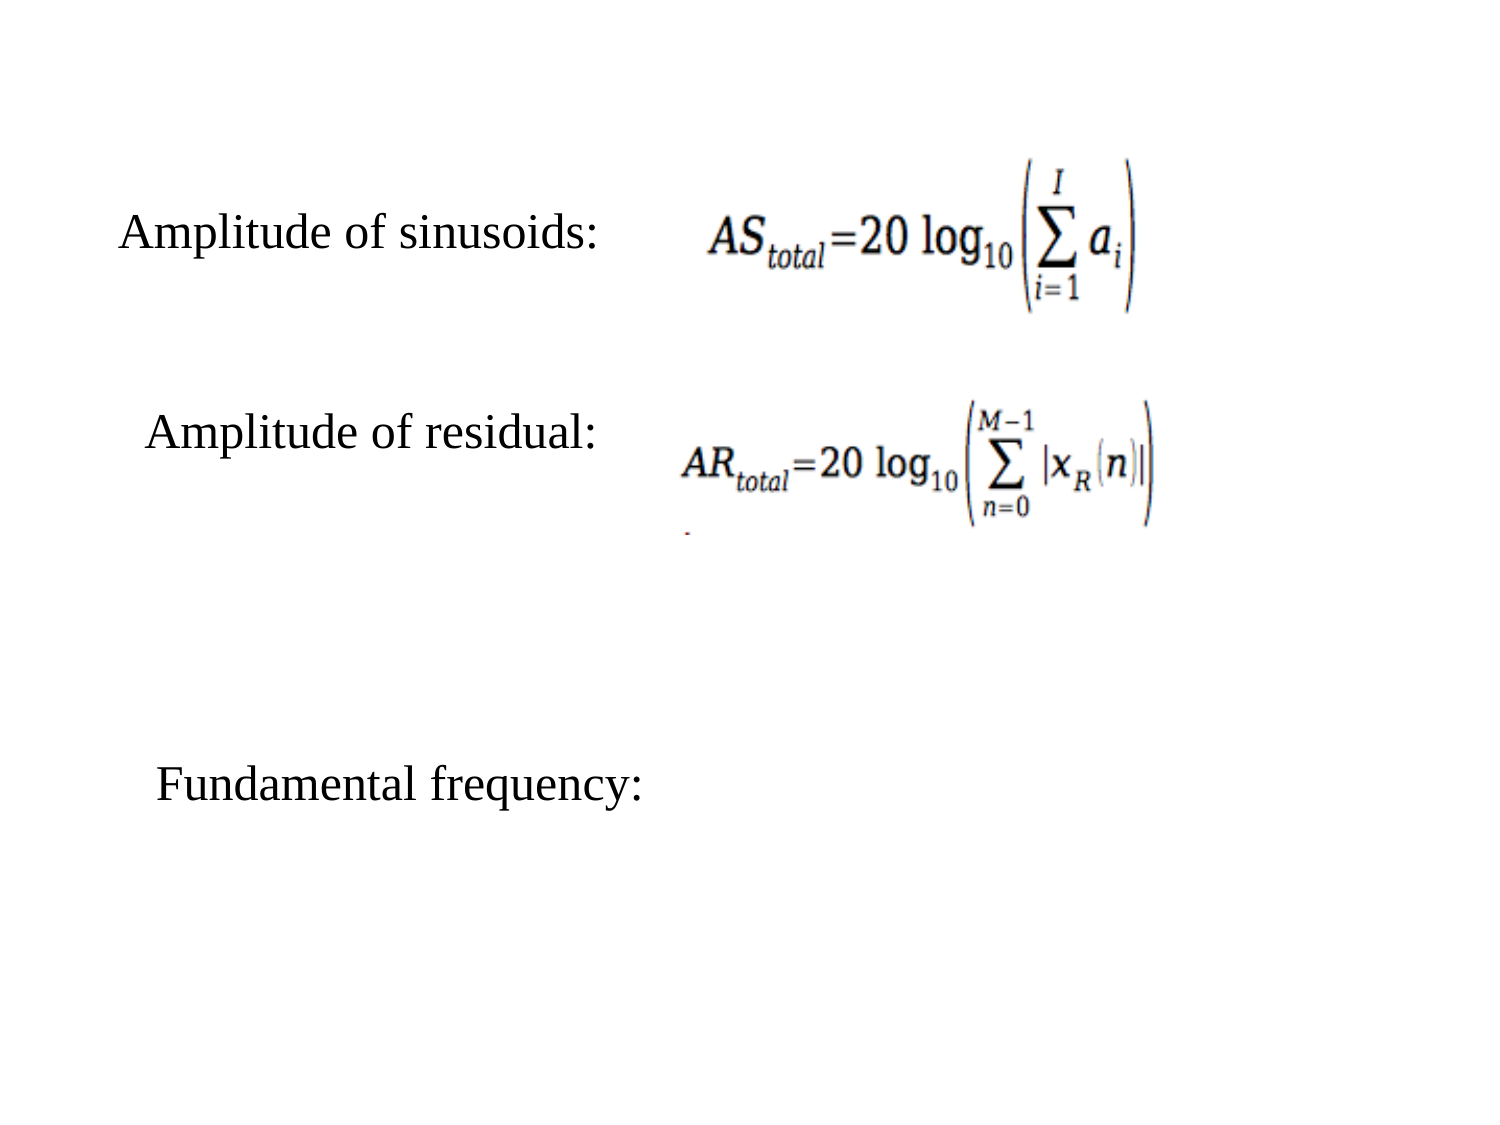

Amplitude of sinusoids:
Amplitude of residual:
Fundamental frequency: